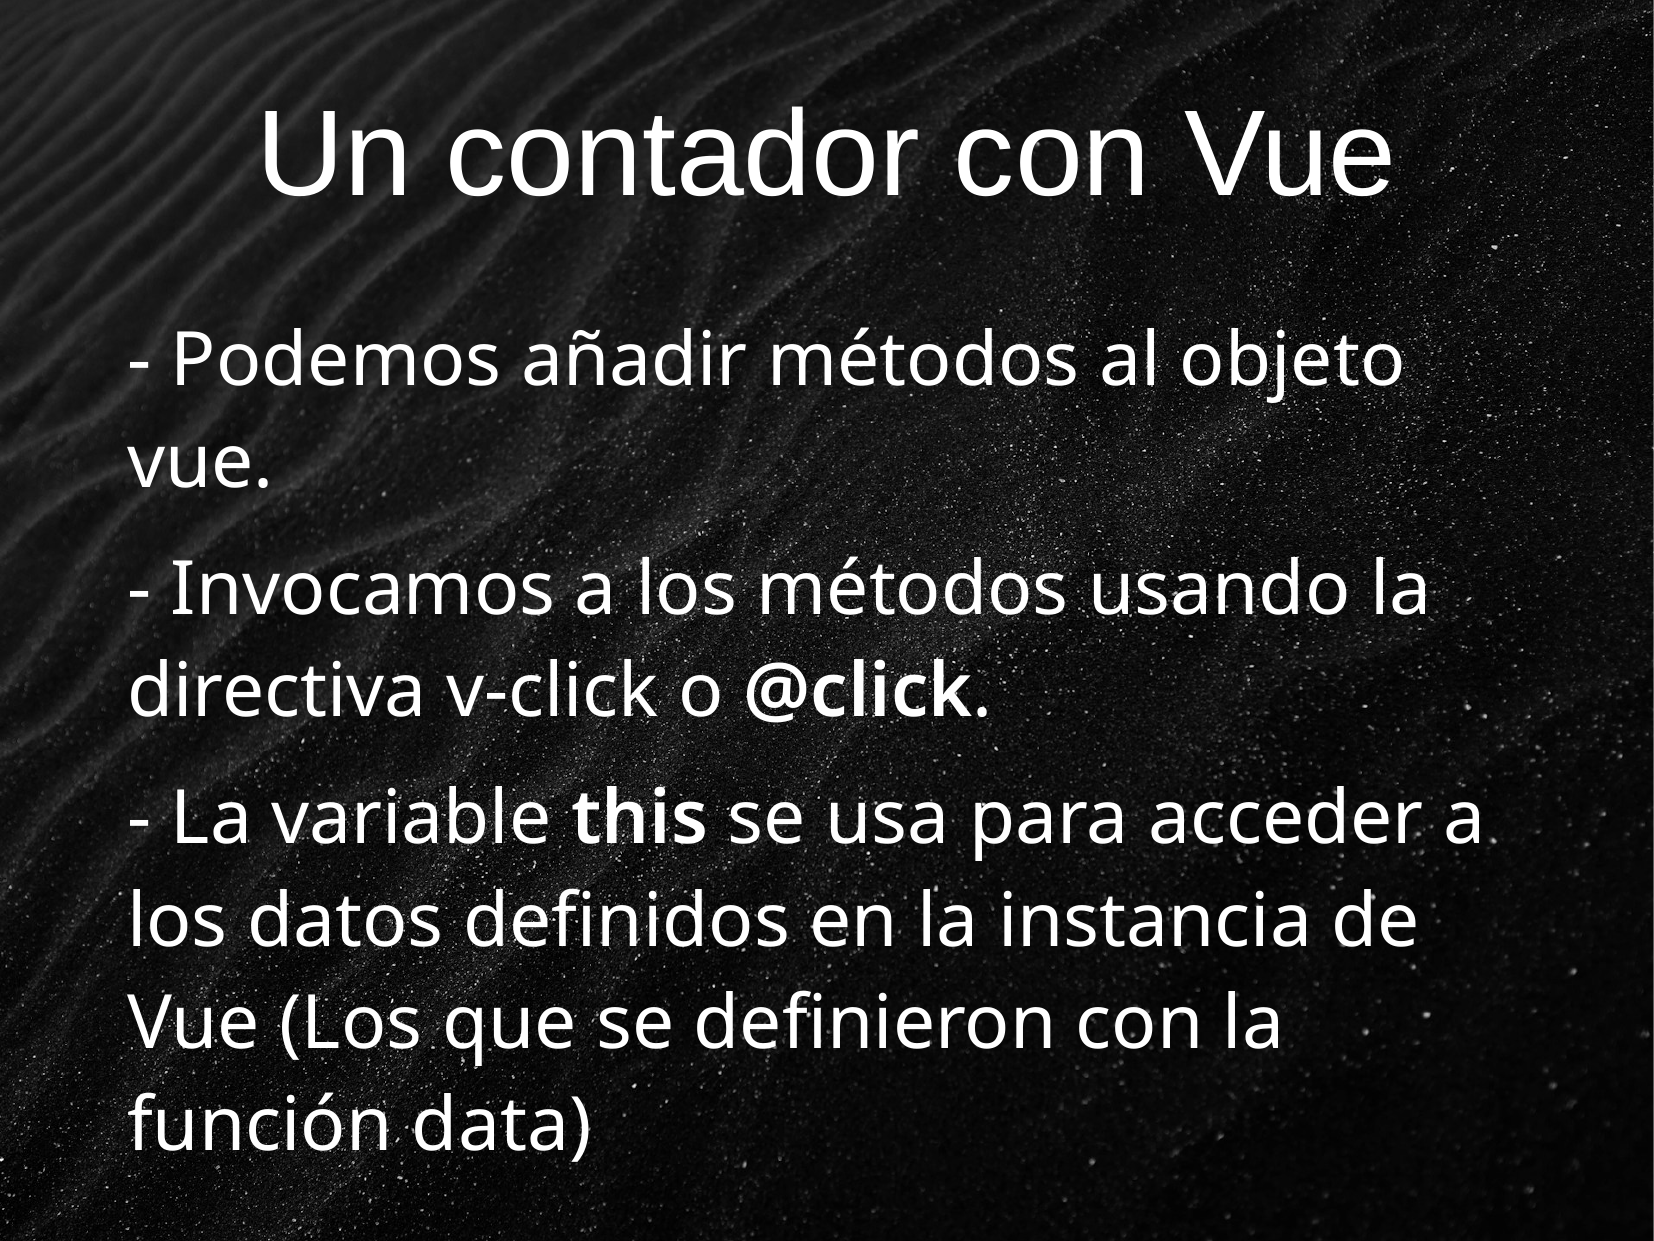

# Un contador con Vue
- Podemos añadir métodos al objeto vue.
- Invocamos a los métodos usando la directiva v-click o @click.
- La variable this se usa para acceder a los datos definidos en la instancia de Vue (Los que se definieron con la función data)